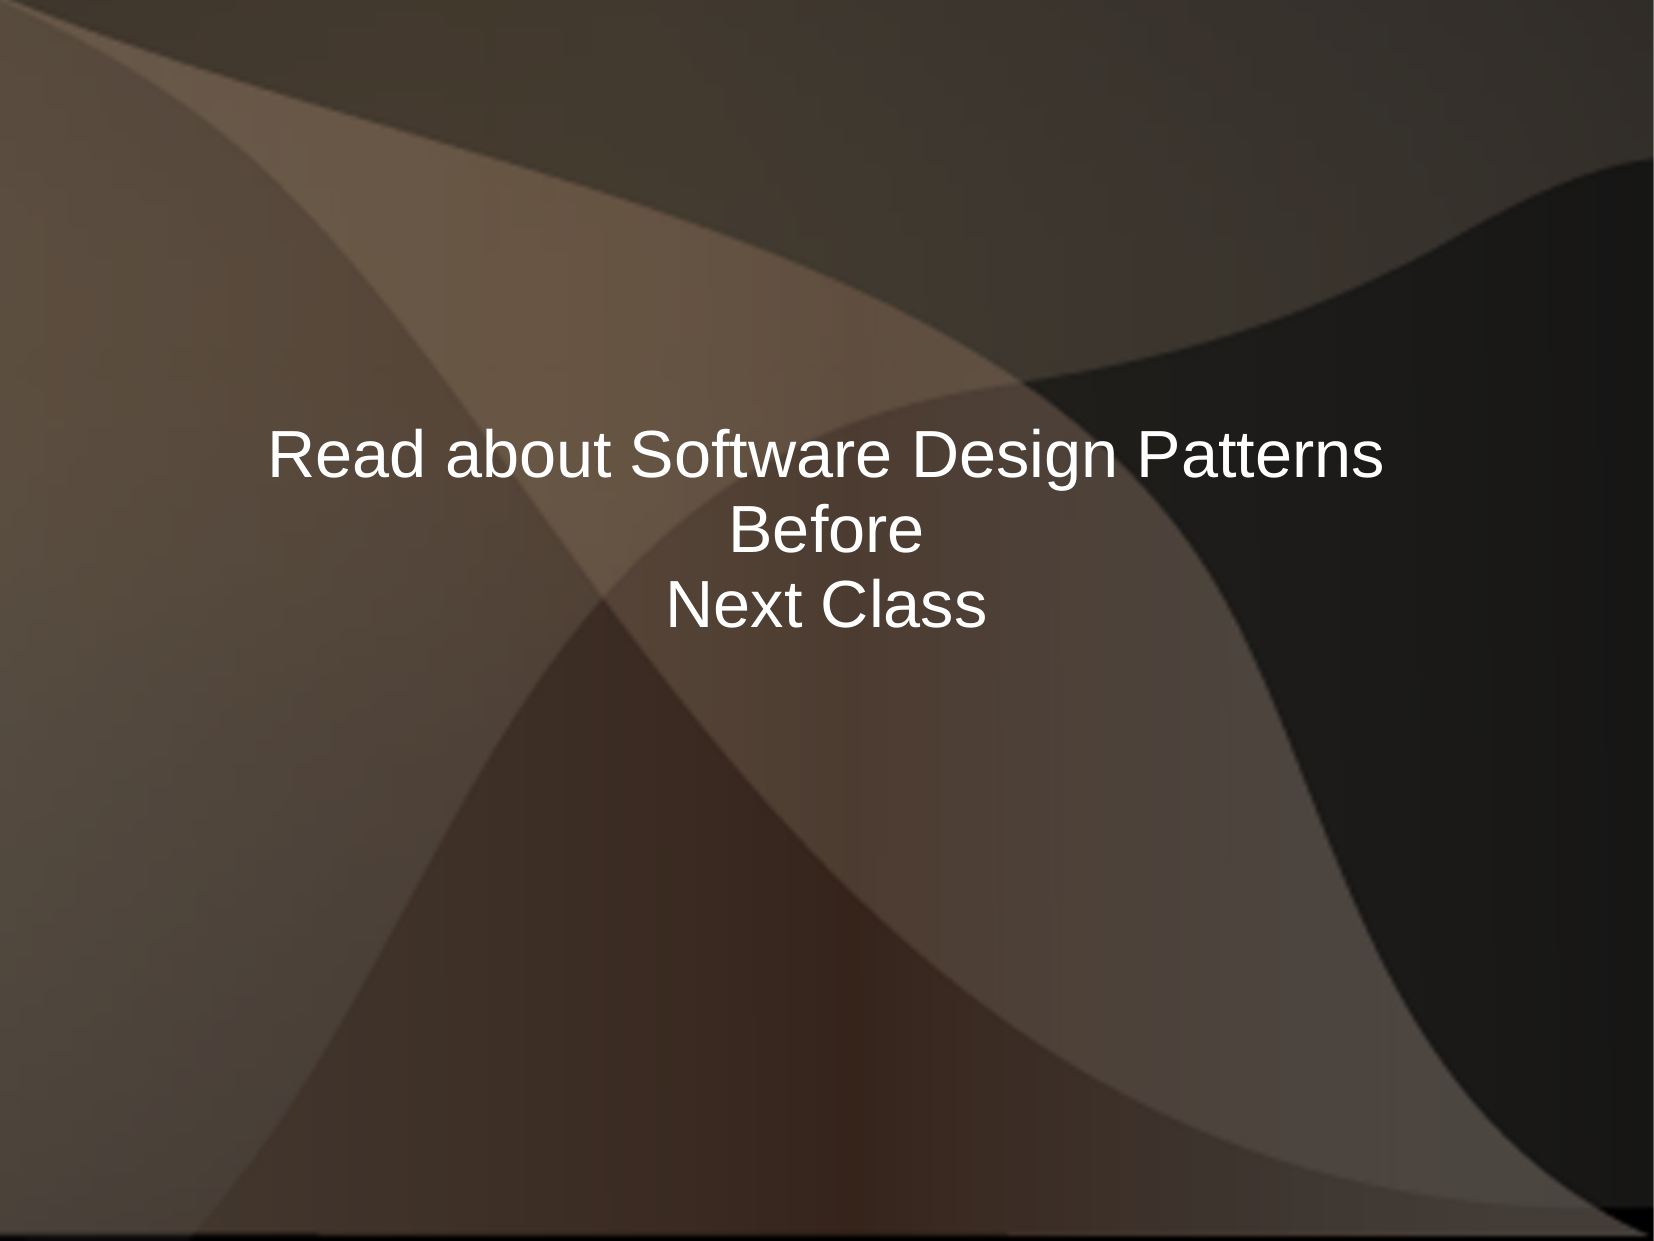

# Read about Software Design Patterns
Before
Next Class